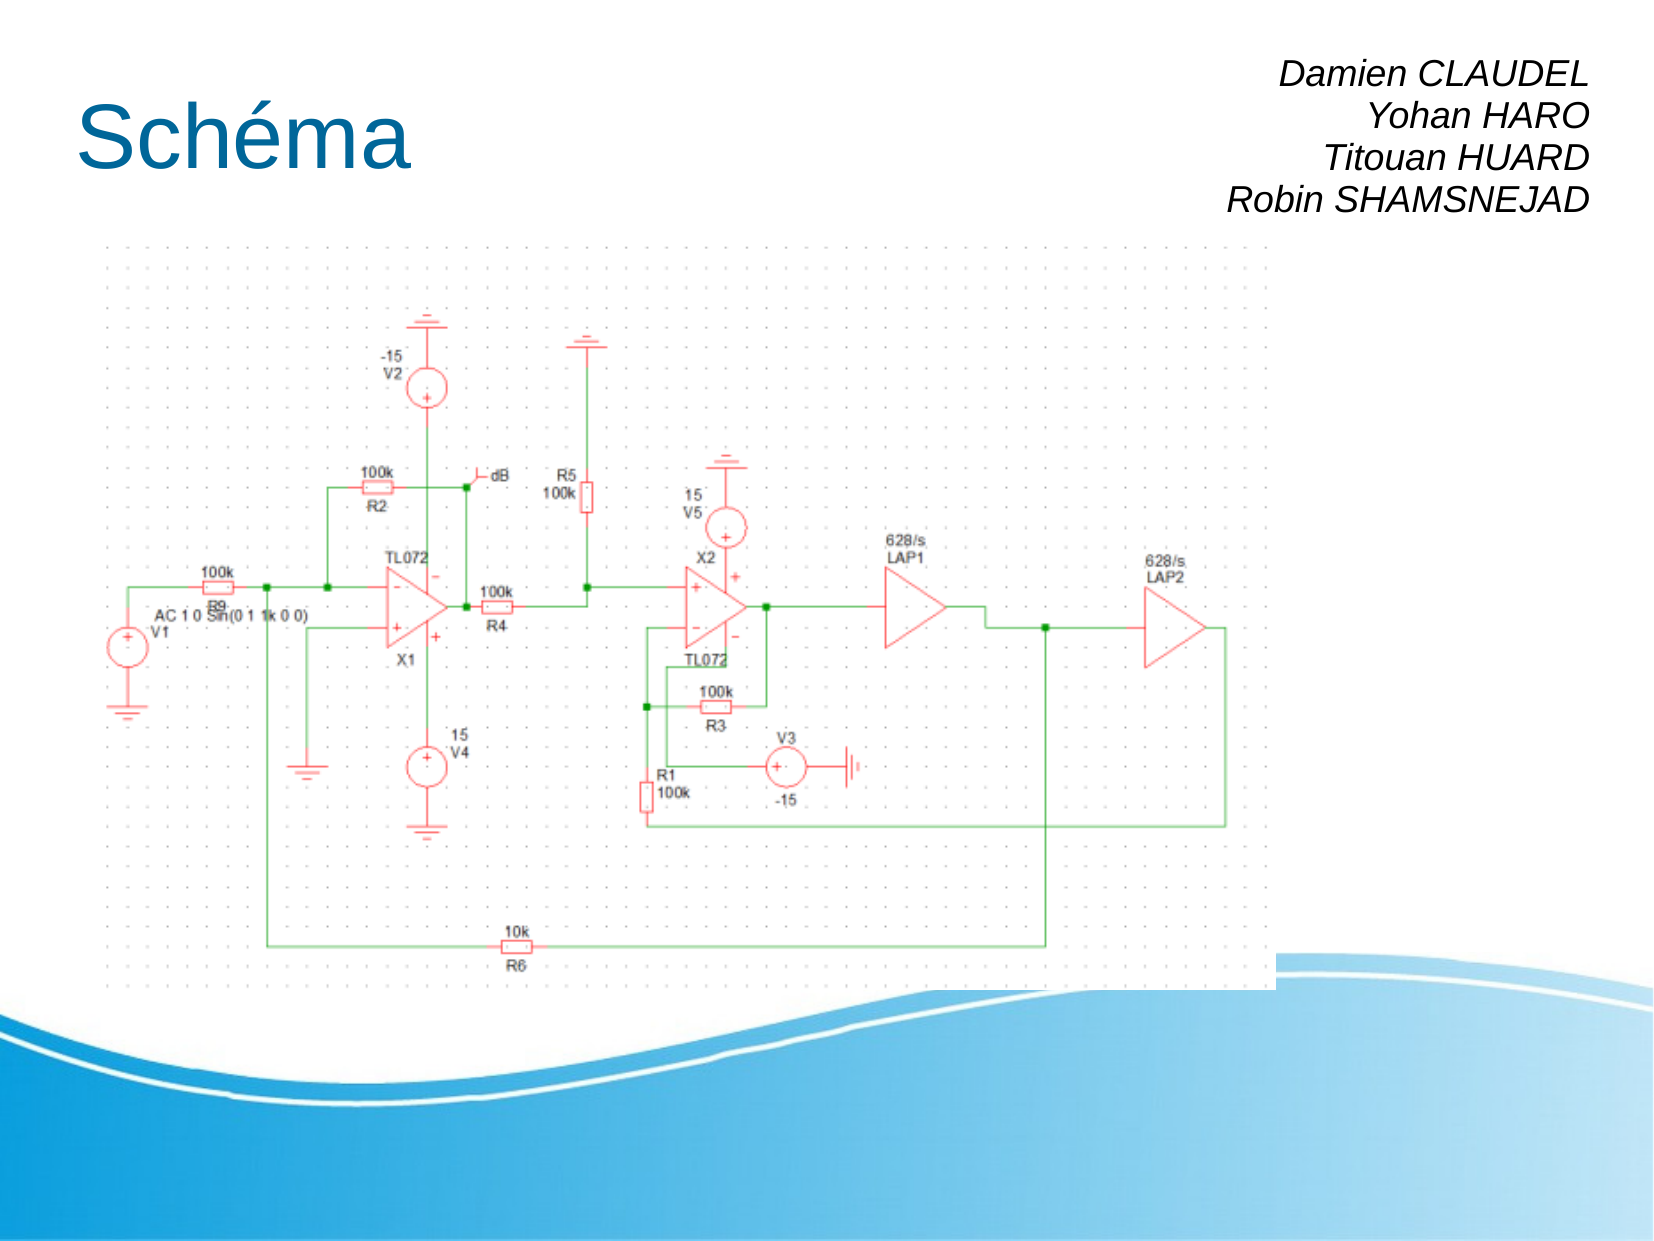

# Schéma
Damien CLAUDEL
Yohan HARO
Titouan HUARD
Robin SHAMSNEJAD